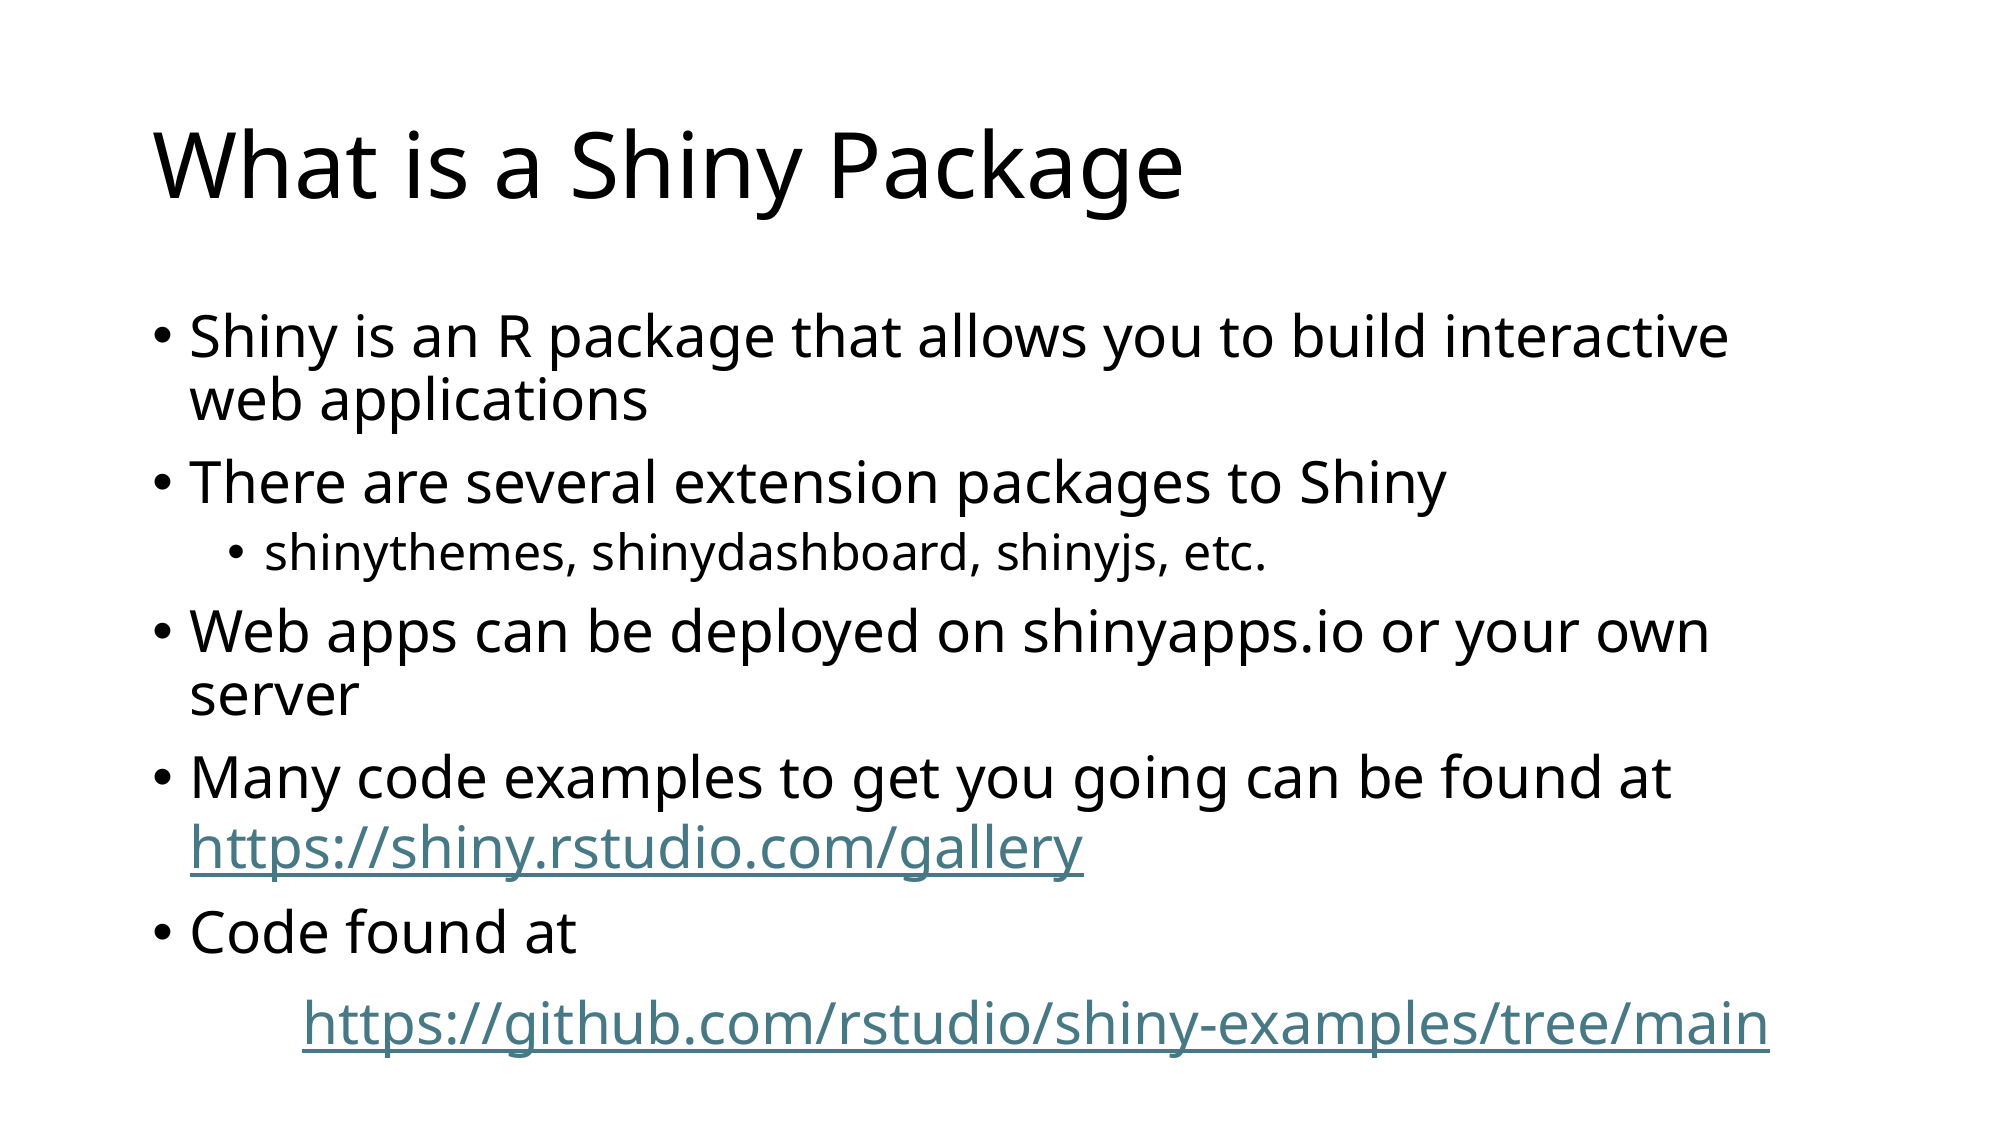

# What is a Shiny Package
Shiny is an R package that allows you to build interactive web applications
There are several extension packages to Shiny
shinythemes, shinydashboard, shinyjs, etc.
Web apps can be deployed on shinyapps.io or your own server
Many code examples to get you going can be found at 	https://shiny.rstudio.com/gallery
Code found at
	https://github.com/rstudio/shiny-examples/tree/main